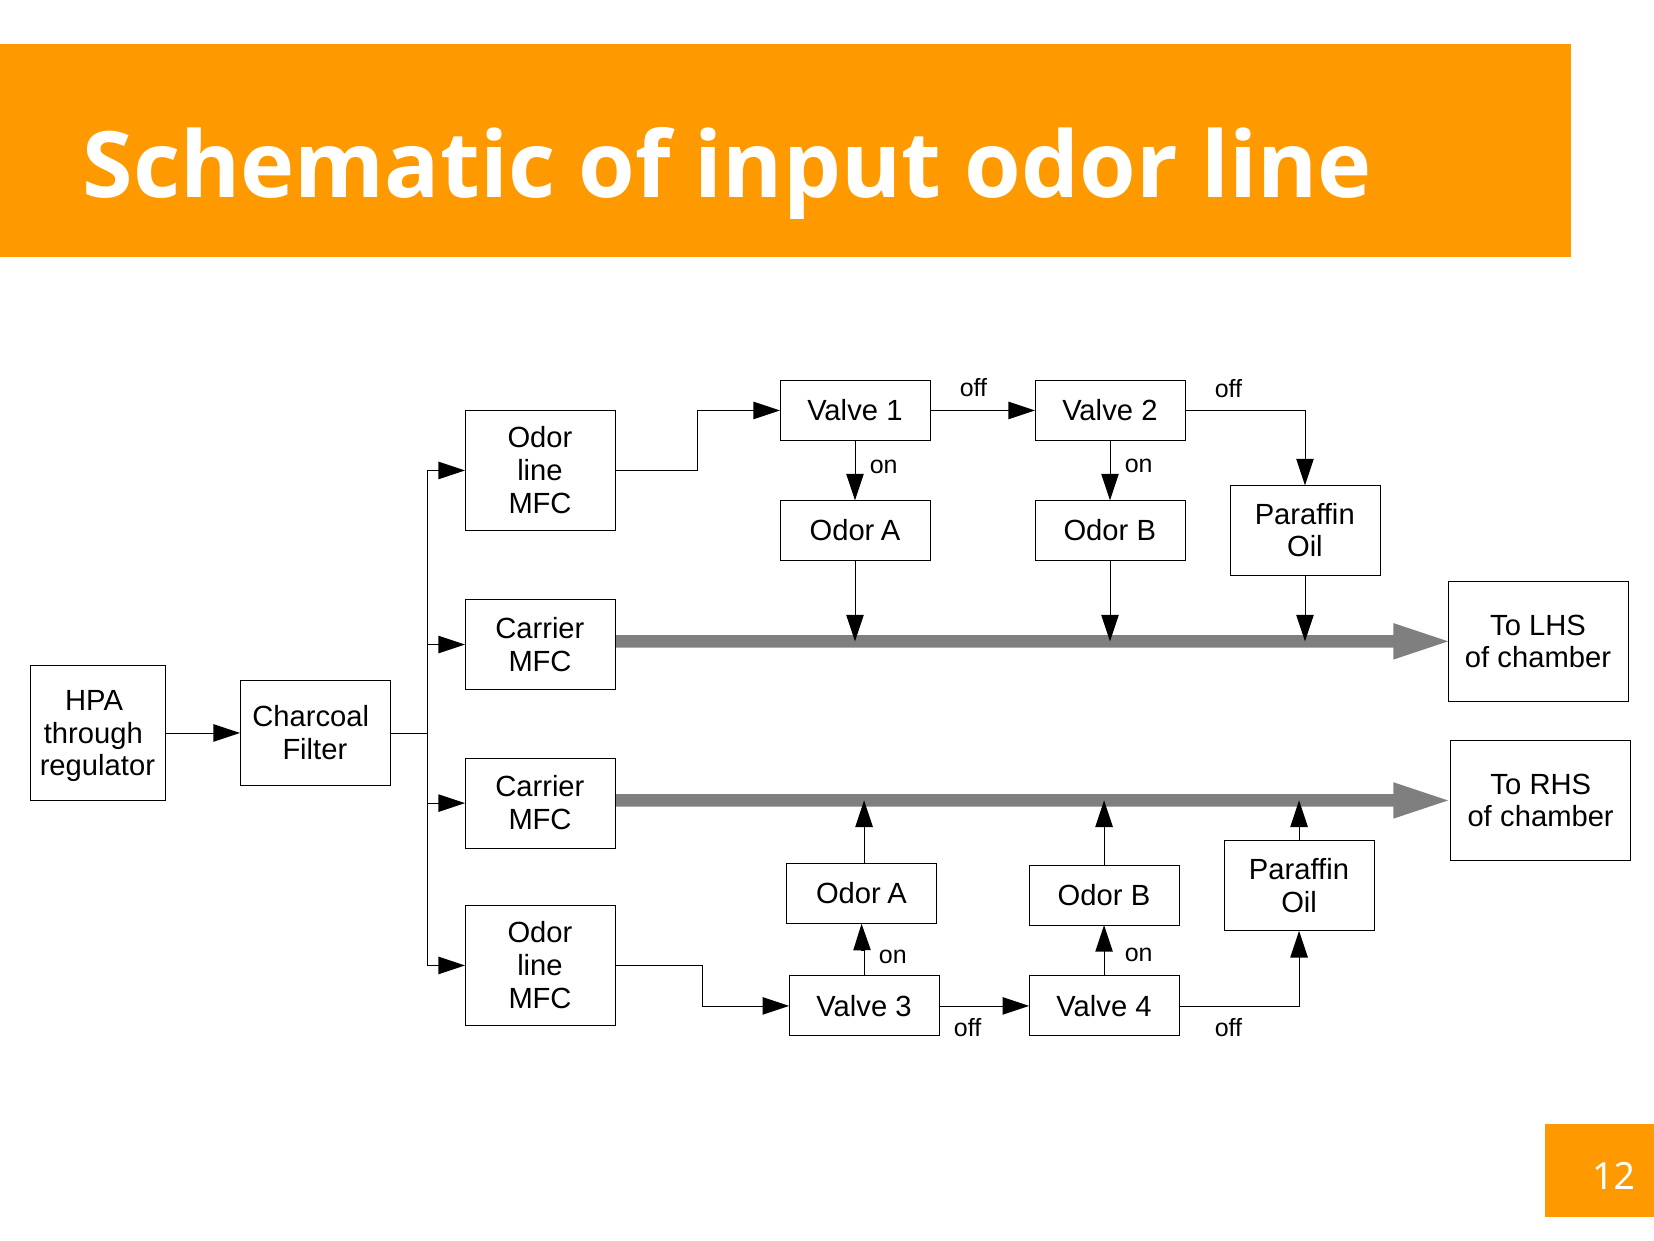

# Schematic of input odor line
off
off
Valve 1
Valve 2
Odor
line
MFC
on
on
Paraffin
Oil
Odor A
Odor B
To LHS
of chamber
Carrier
MFC
HPA
through
regulator
Charcoal
Filter
To RHS
of chamber
Carrier
MFC
Paraffin
Oil
Odor A
Odor B
Odor
line
MFC
on
on
Valve 3
Valve 4
off
off
12